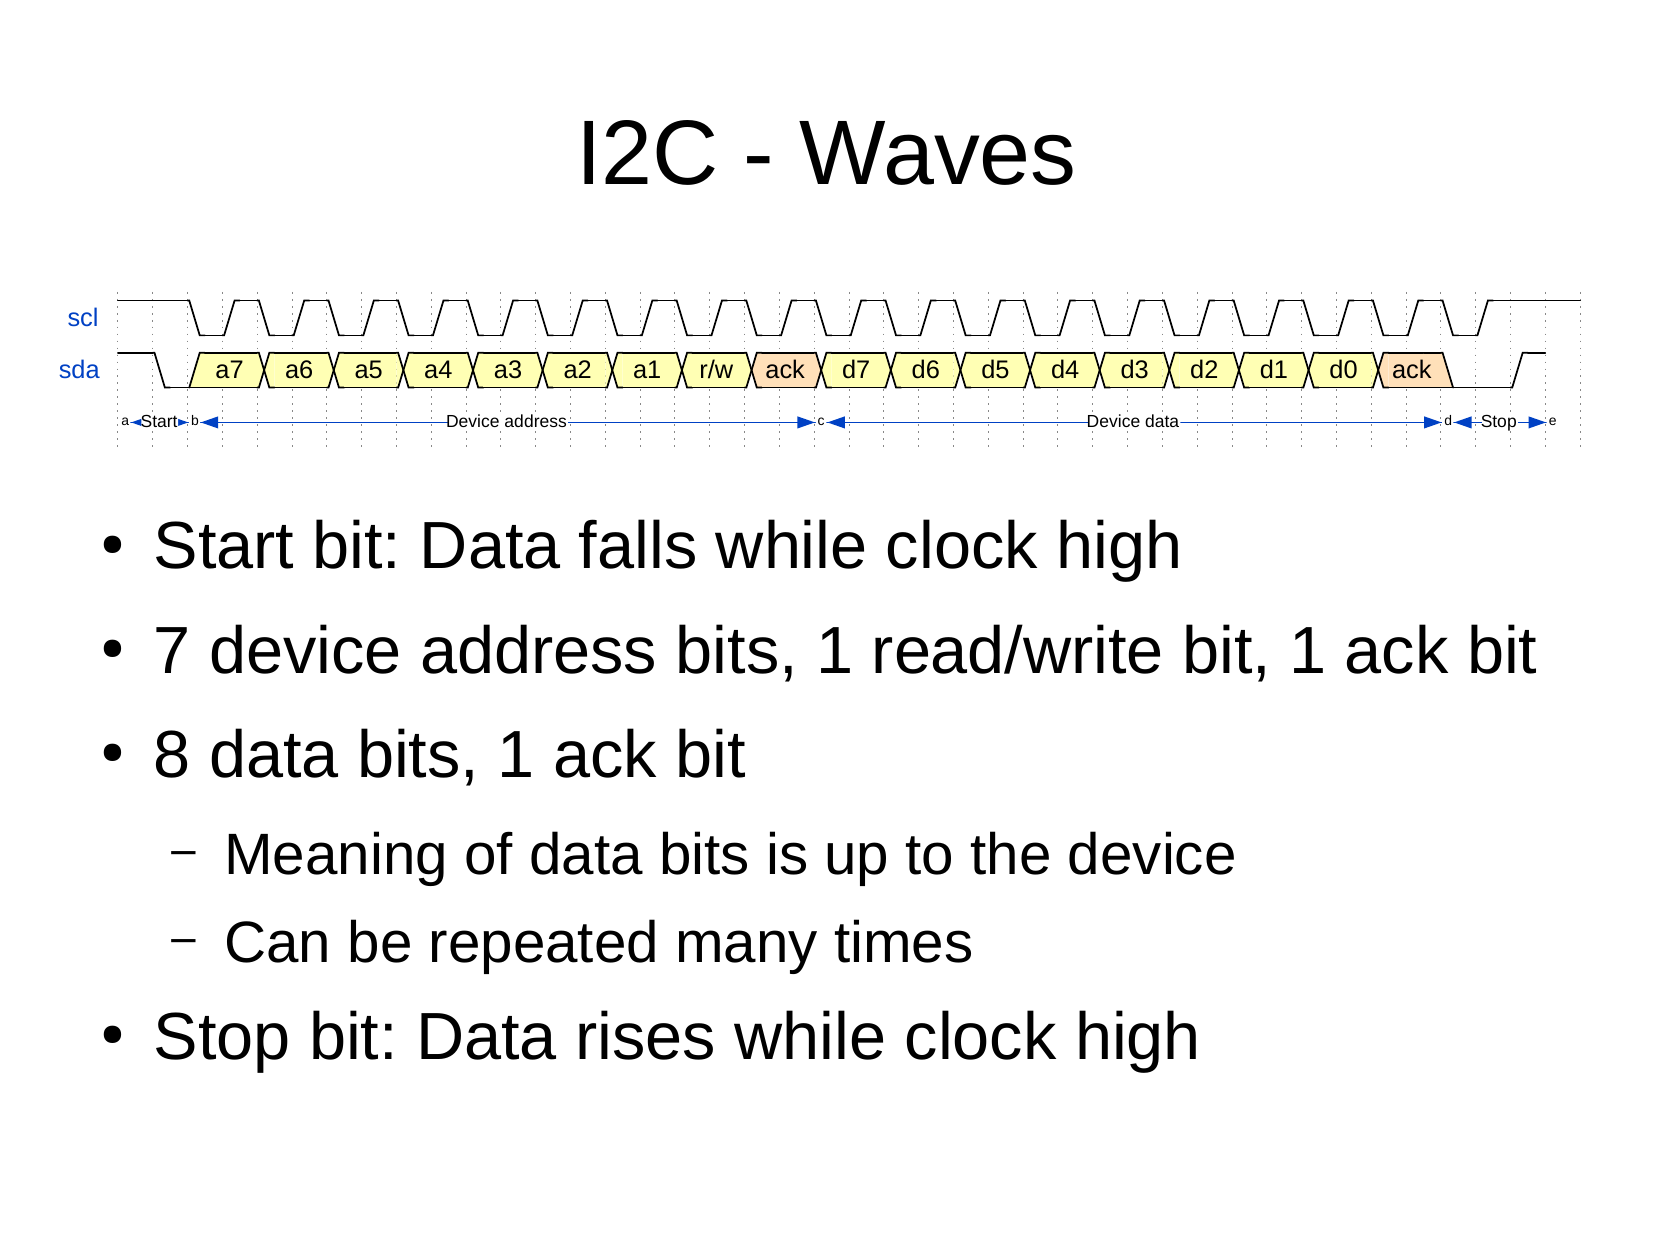

# I2C - Waves
Start bit: Data falls while clock high
7 device address bits, 1 read/write bit, 1 ack bit
8 data bits, 1 ack bit
Meaning of data bits is up to the device
Can be repeated many times
Stop bit: Data rises while clock high